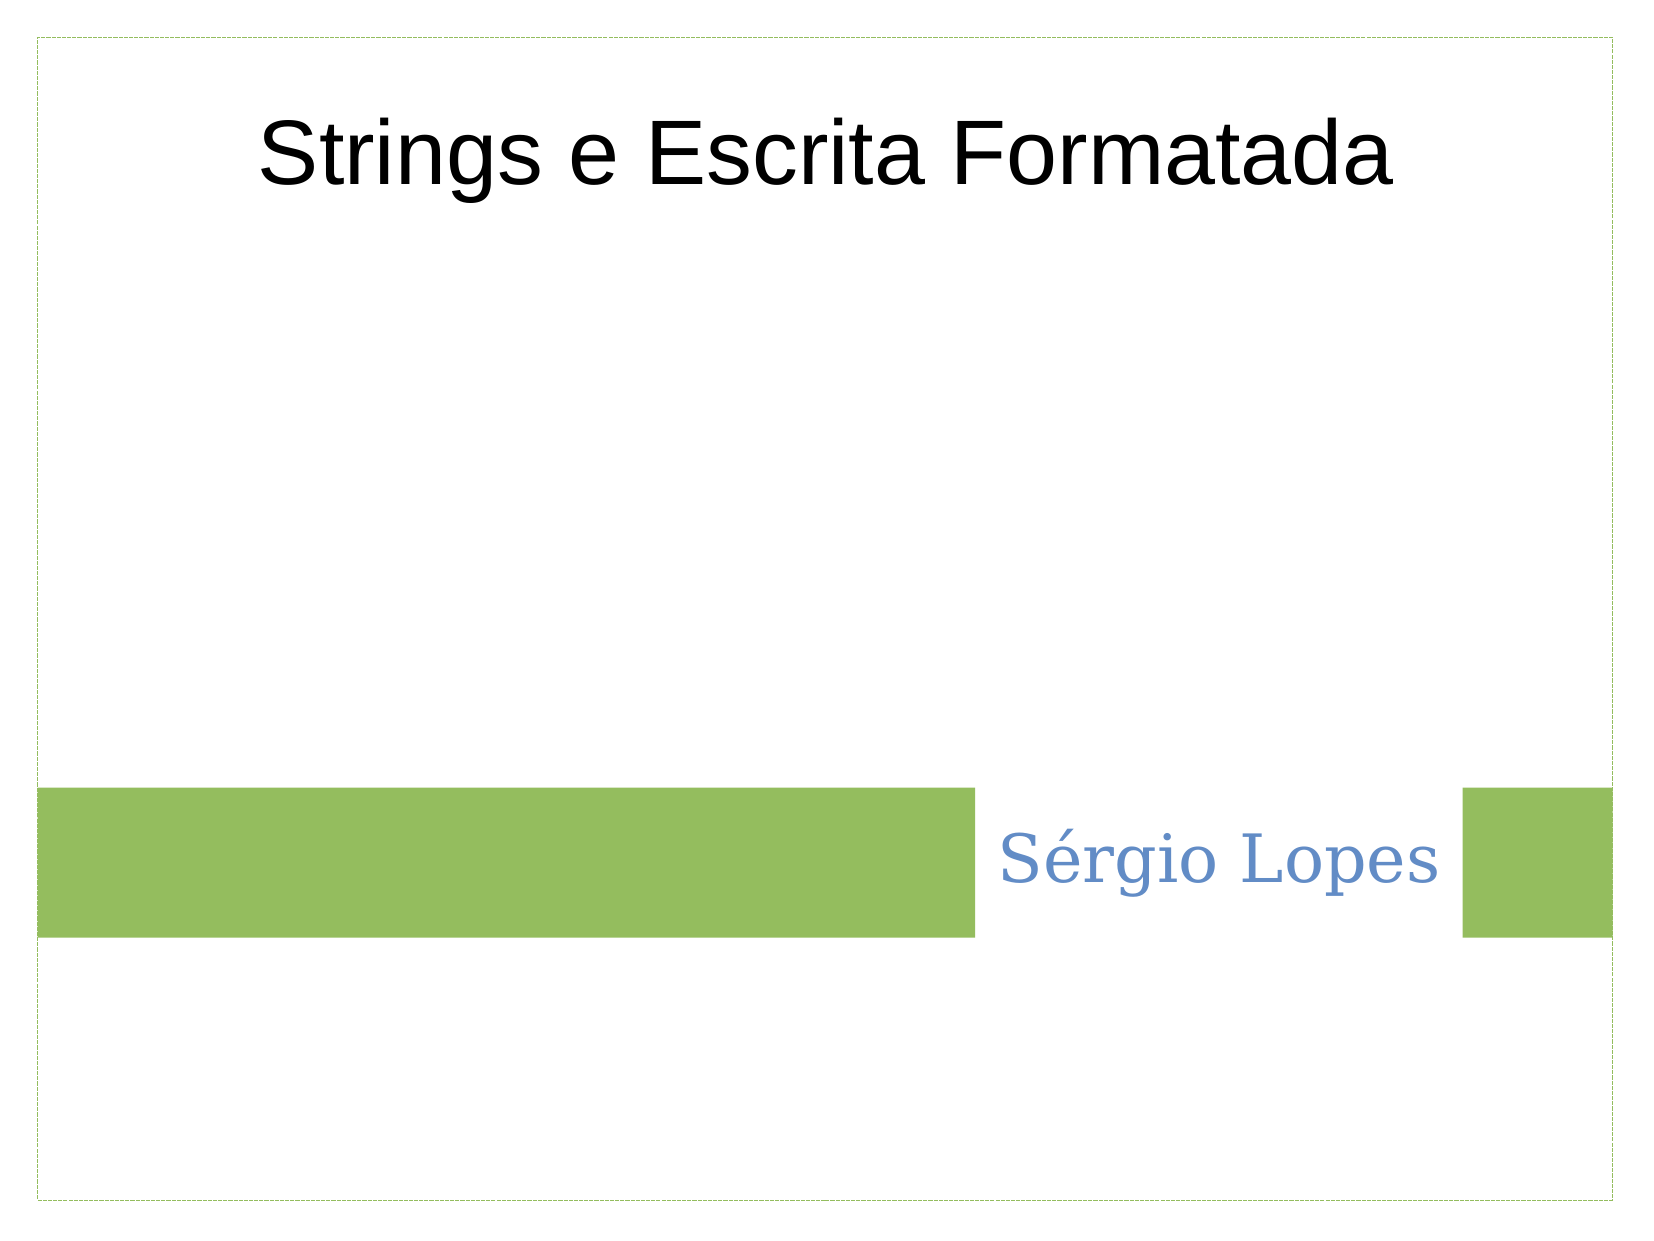

# Strings e Escrita Formatada
Sérgio Lopes